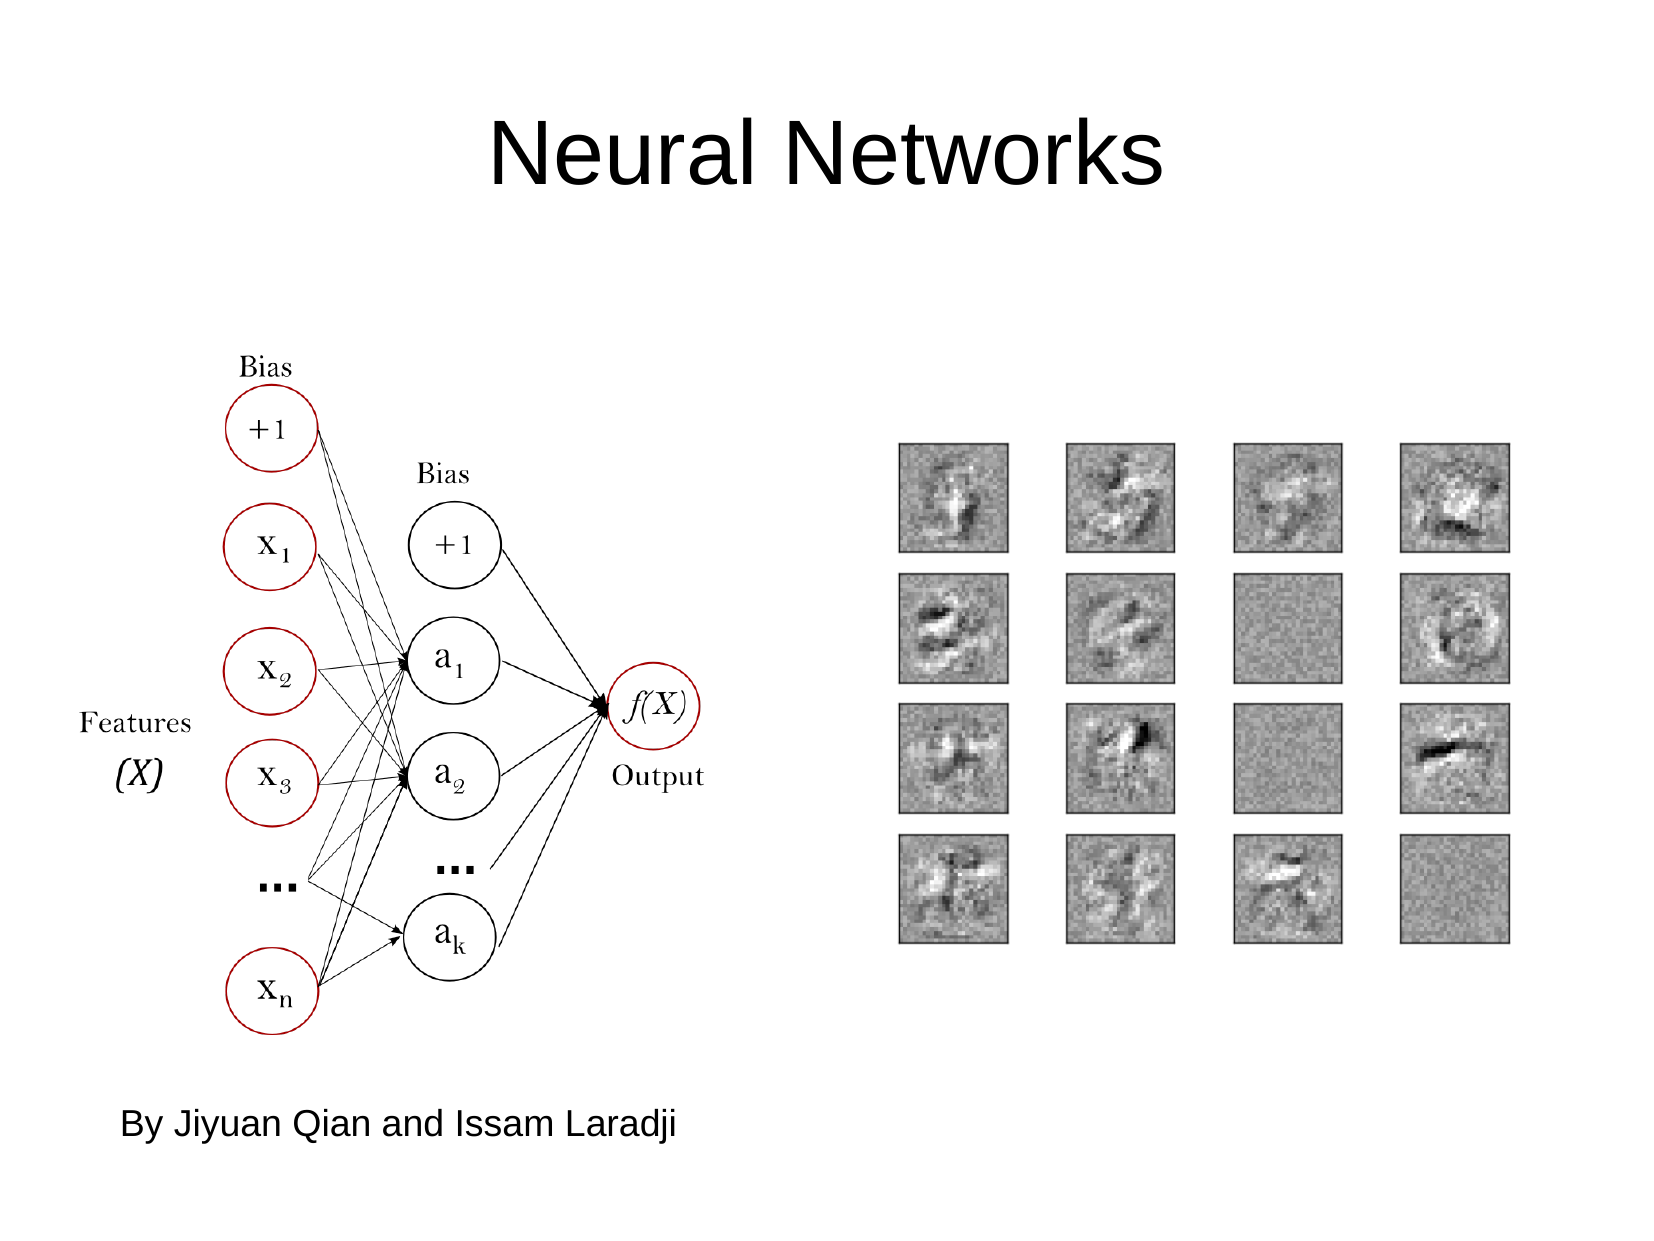

# Neural Networks
By Jiyuan Qian and Issam Laradji